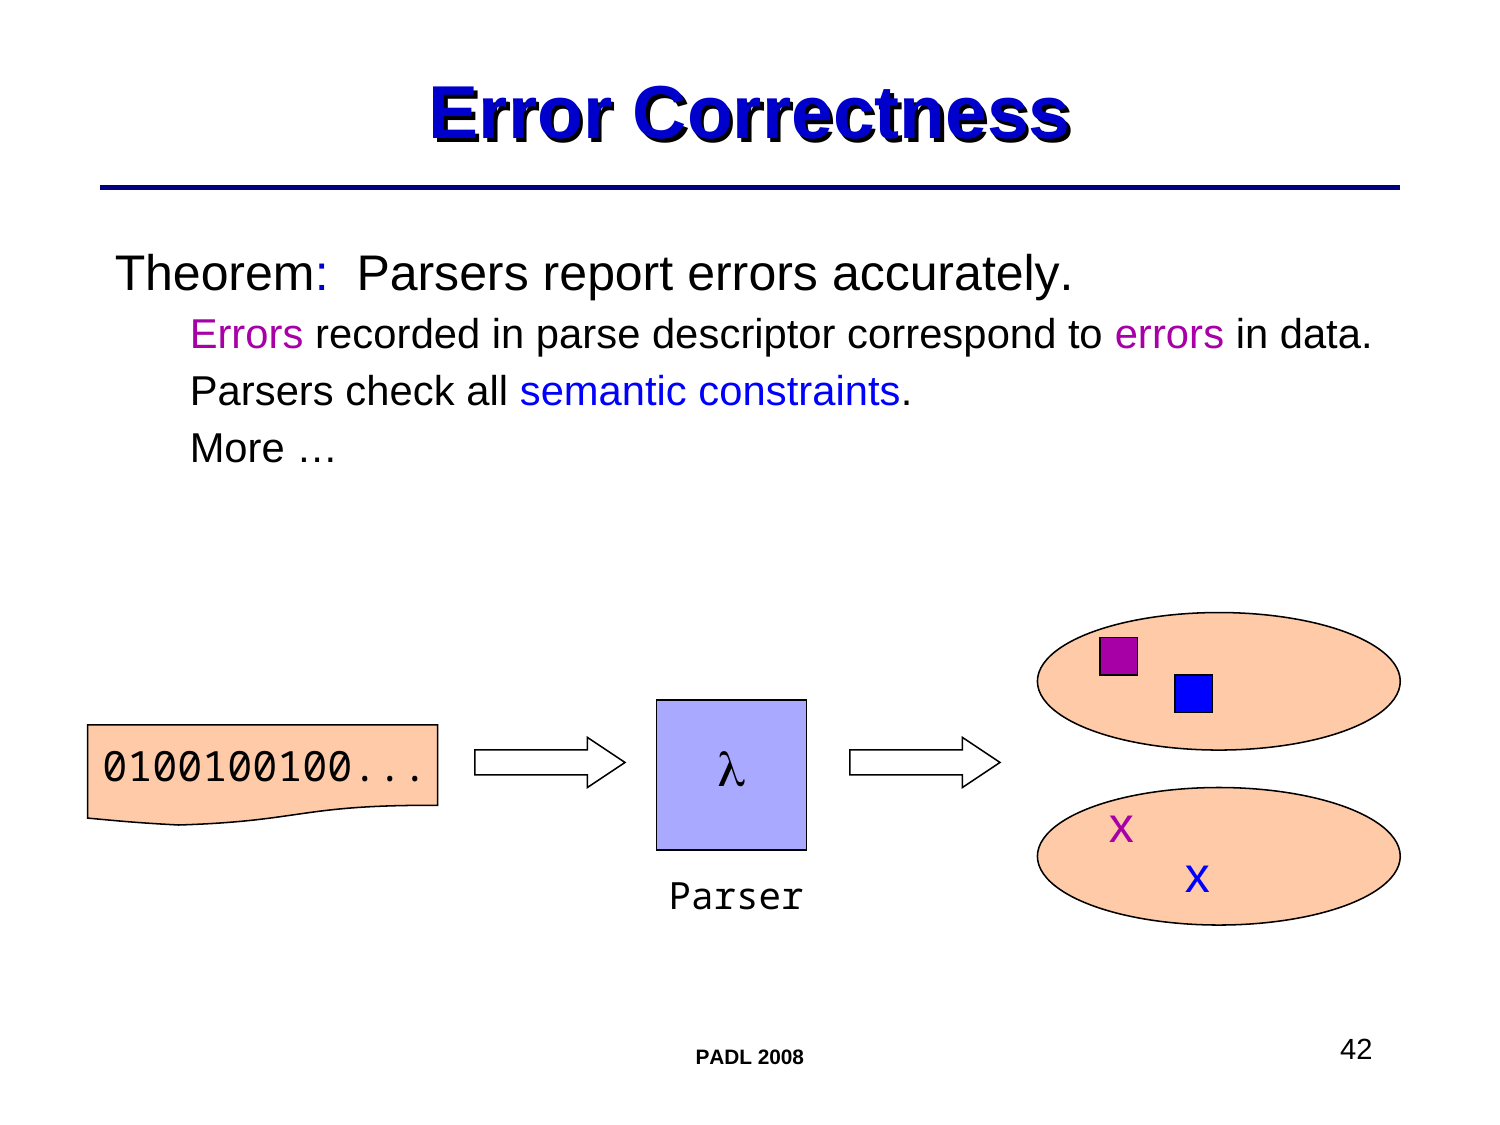

# Error Correctness
Theorem: Parsers report errors accurately.
Errors recorded in parse descriptor correspond to errors in data.
Parsers check all semantic constraints.
More …

0100100100...
x
x
Parser
42